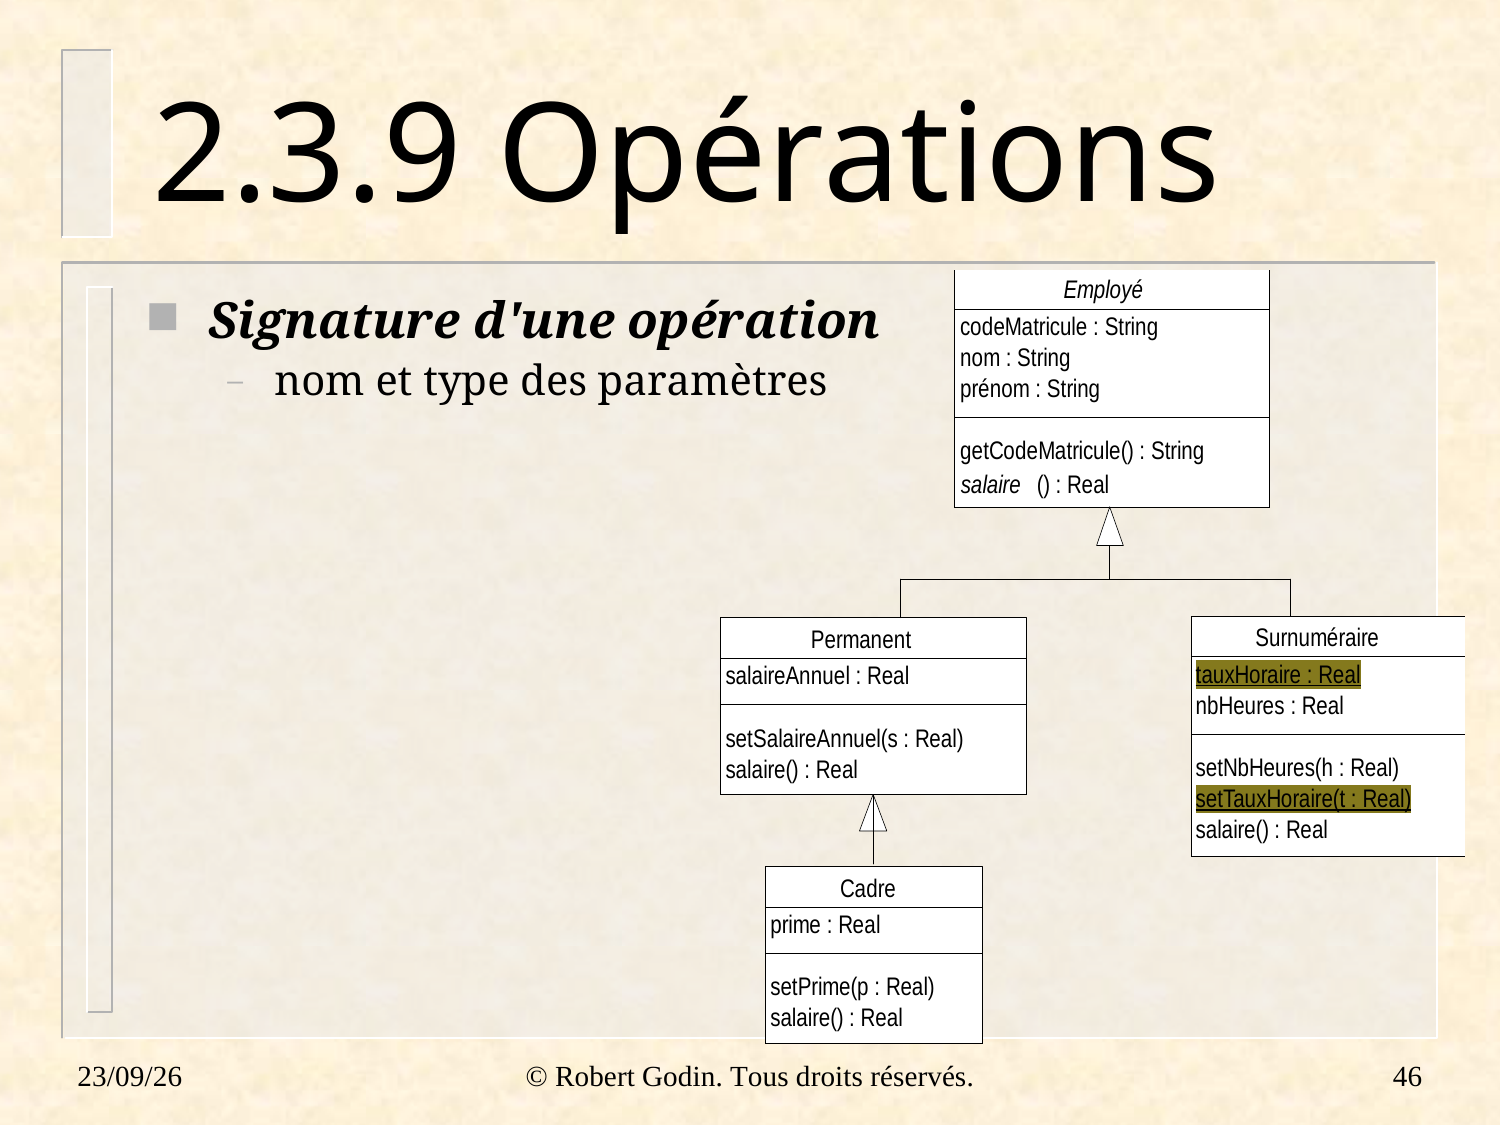

# 2.3.9 Opérations
Signature d'une opération
nom et type des paramètres
© Robert Godin. Tous droits réservés.